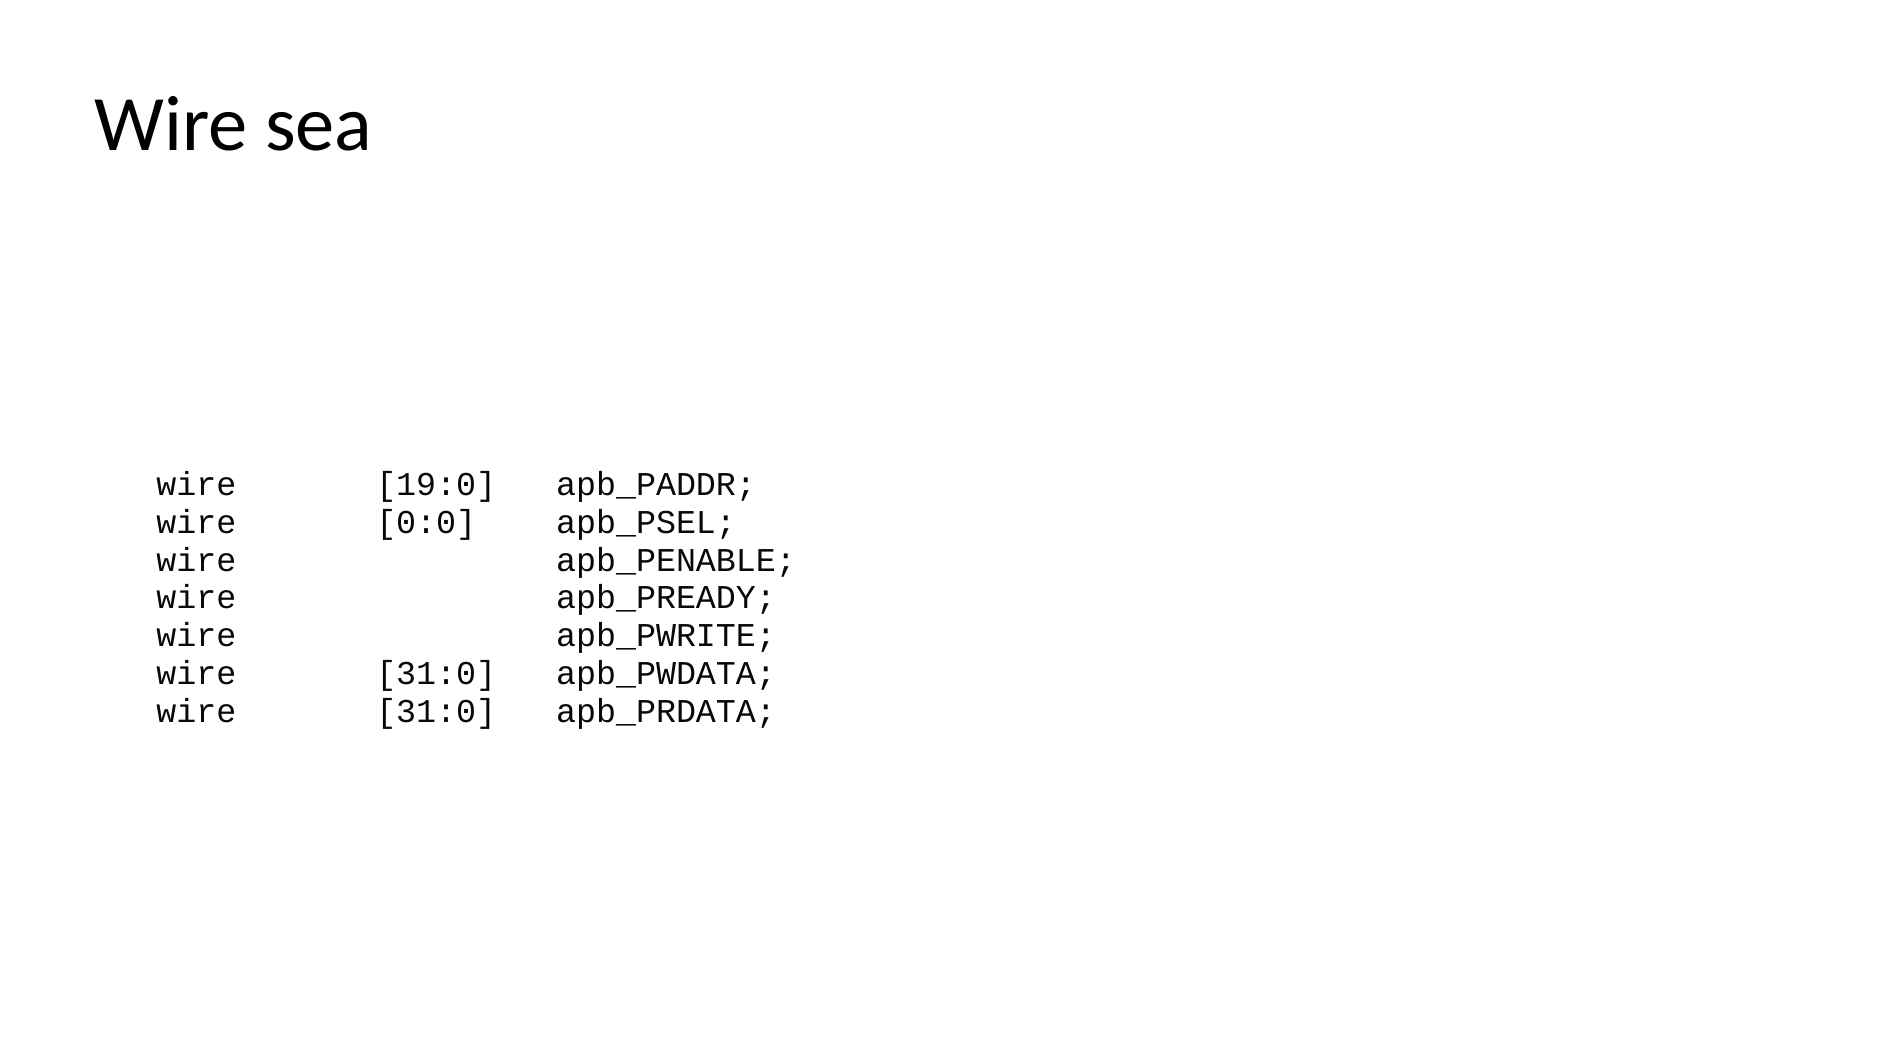

# Wire sea
wire [19:0] apb_PADDR;
wire [0:0] apb_PSEL;
wire apb_PENABLE;
wire apb_PREADY;
wire apb_PWRITE;
wire [31:0] apb_PWDATA;
wire [31:0] apb_PRDATA;